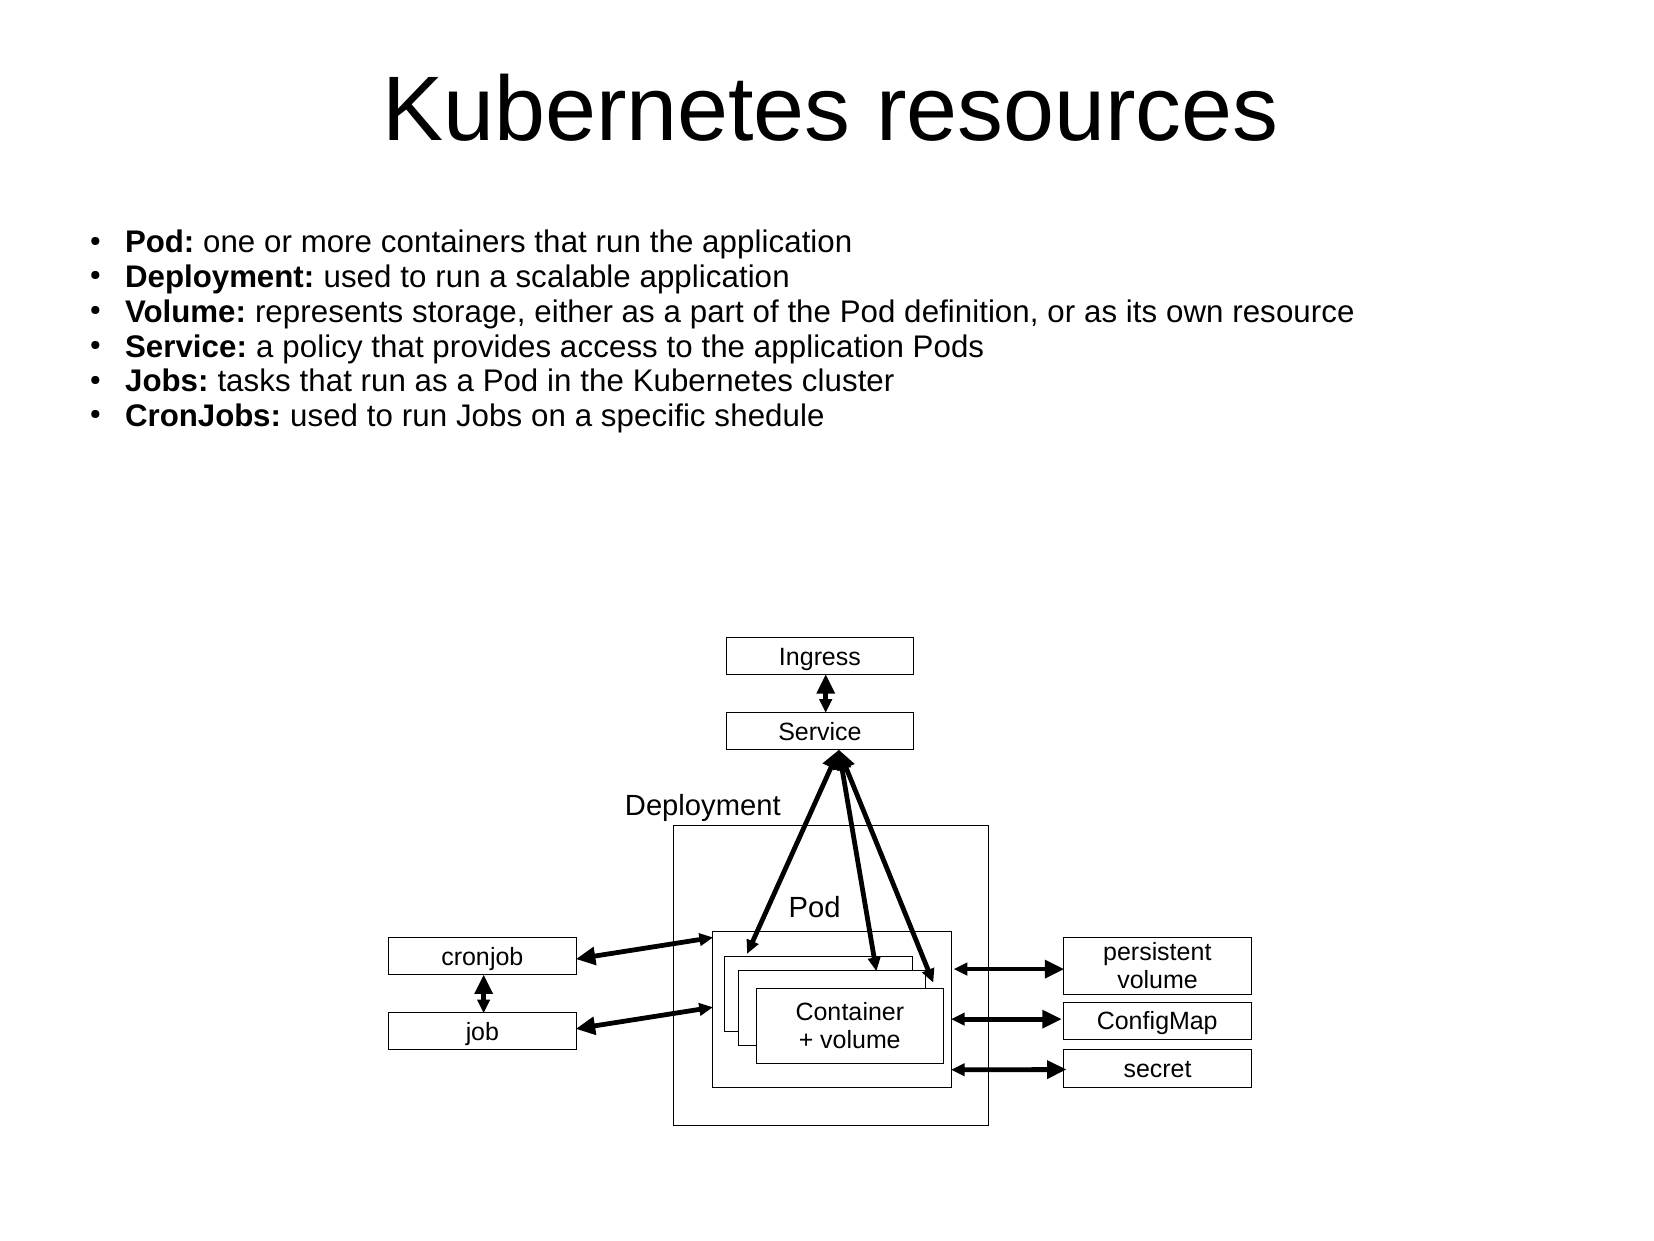

# Kubernetes resources
Pod: one or more containers that run the application
Deployment: used to run a scalable application
Volume: represents storage, either as a part of the Pod definition, or as its own resource
Service: a policy that provides access to the application Pods
Jobs: tasks that run as a Pod in the Kubernetes cluster
CronJobs: used to run Jobs on a specific shedule
Ingress
Service
Deployment
Pod
cronjob
persistent
volume
Container
Container
Container
+ volume
ConfigMap
job
secret